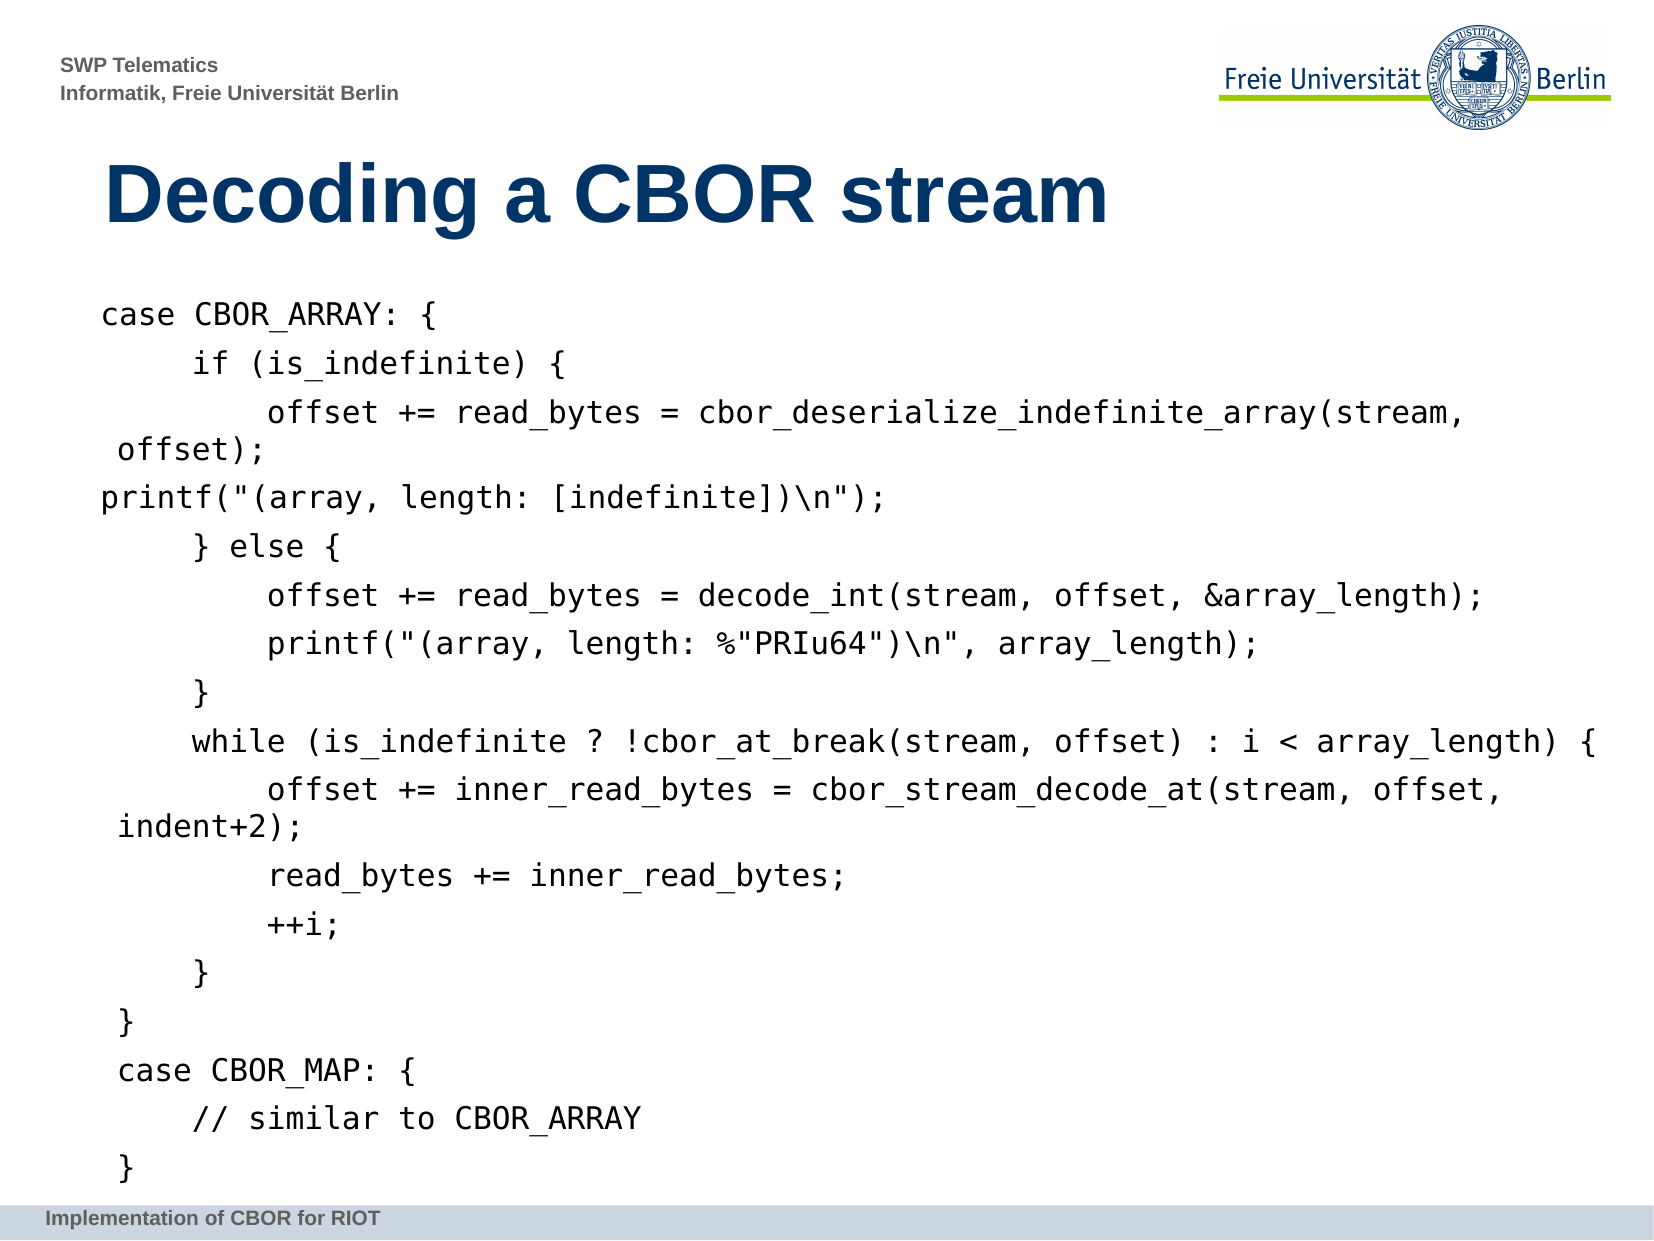

# Decoding a CBOR stream
case CBOR_ARRAY: {
 if (is_indefinite) {
 offset += read_bytes = cbor_deserialize_indefinite_array(stream, 		offset);
printf("(array, length: [indefinite])\n");
 } else {
 offset += read_bytes = decode_int(stream, offset, &array_length);
 printf("(array, length: %"PRIu64")\n", array_length);
 }
 while (is_indefinite ? !cbor_at_break(stream, offset) : i < array_length) {
 offset += inner_read_bytes = cbor_stream_decode_at(stream, offset, 		indent+2);
 read_bytes += inner_read_bytes;
 ++i;
 }
 }
 case CBOR_MAP: {
 // similar to CBOR_ARRAY
 }